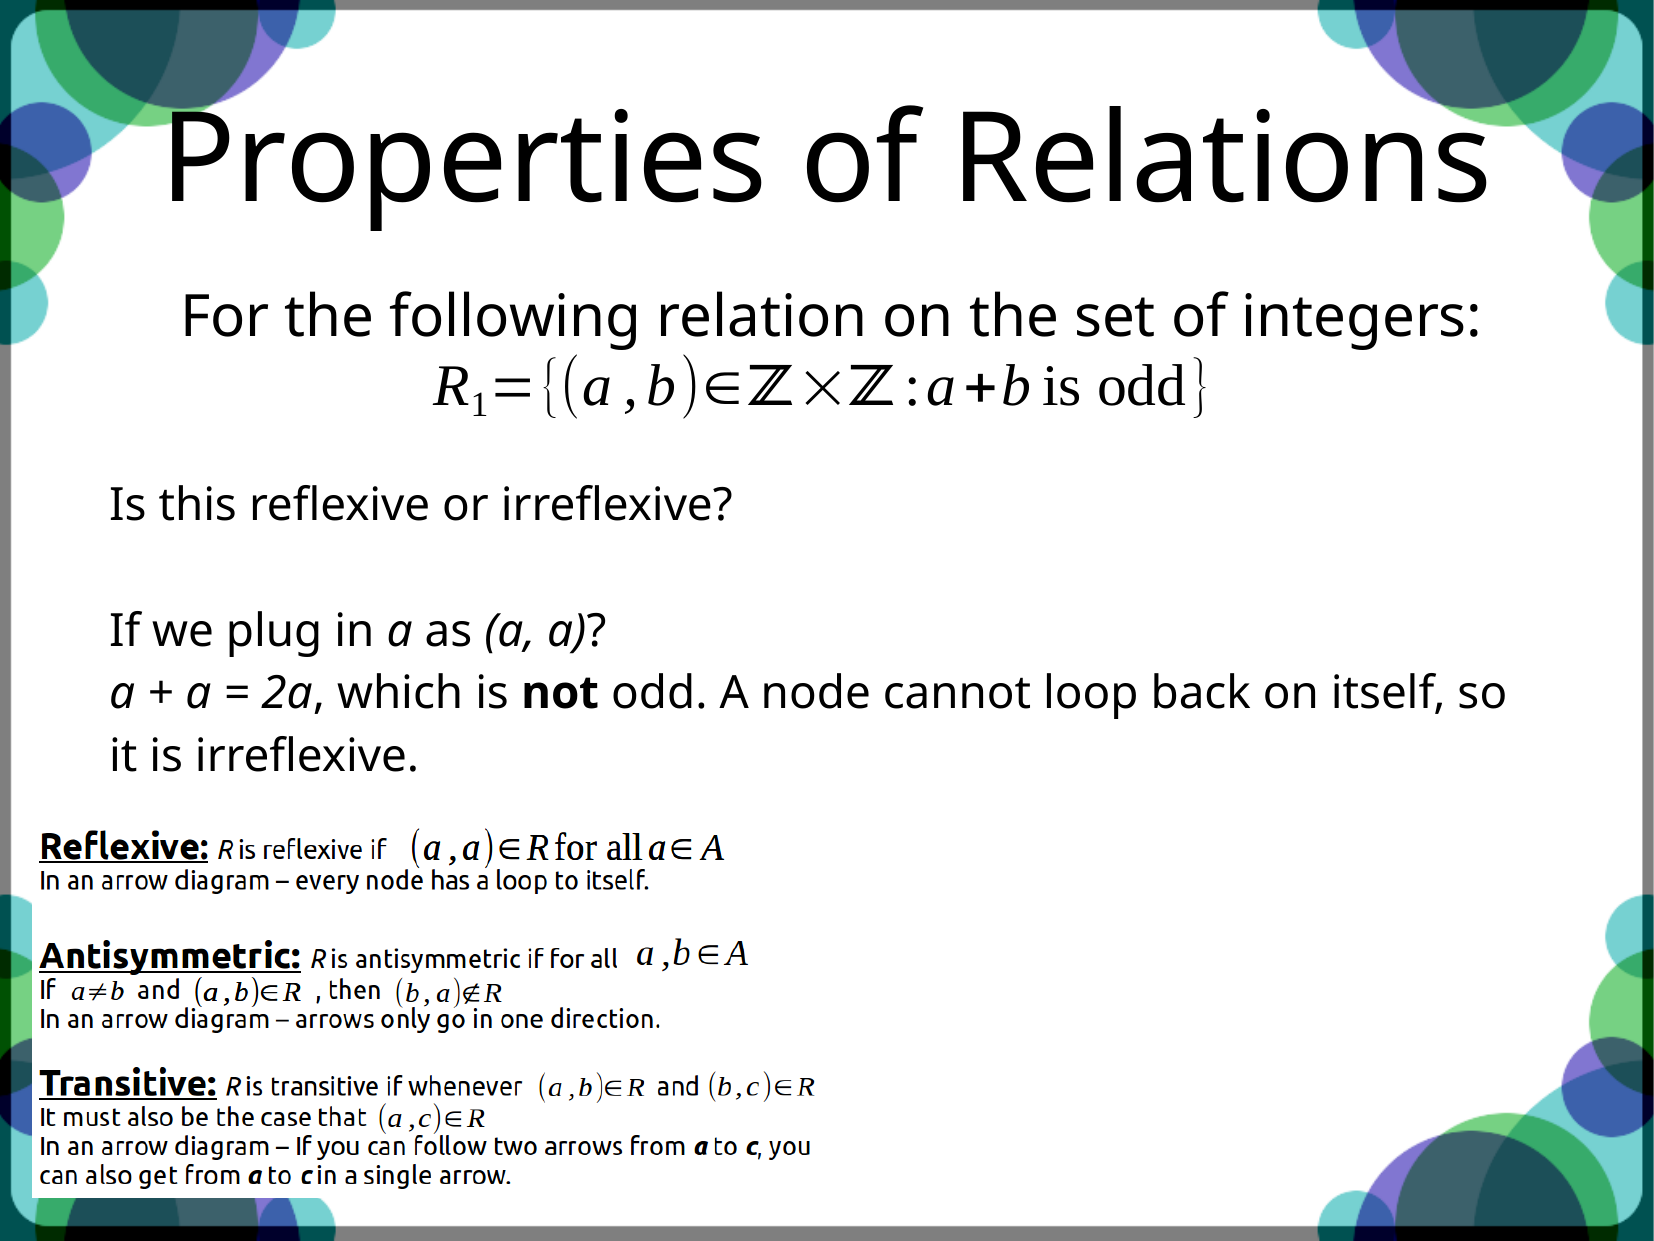

# Properties of Relations
For the following relation on the set of integers:
Is this reflexive or irreflexive?
If we plug in a as (a, a)?
a + a = 2a, which is not odd. A node cannot loop back on itself, so it is irreflexive.